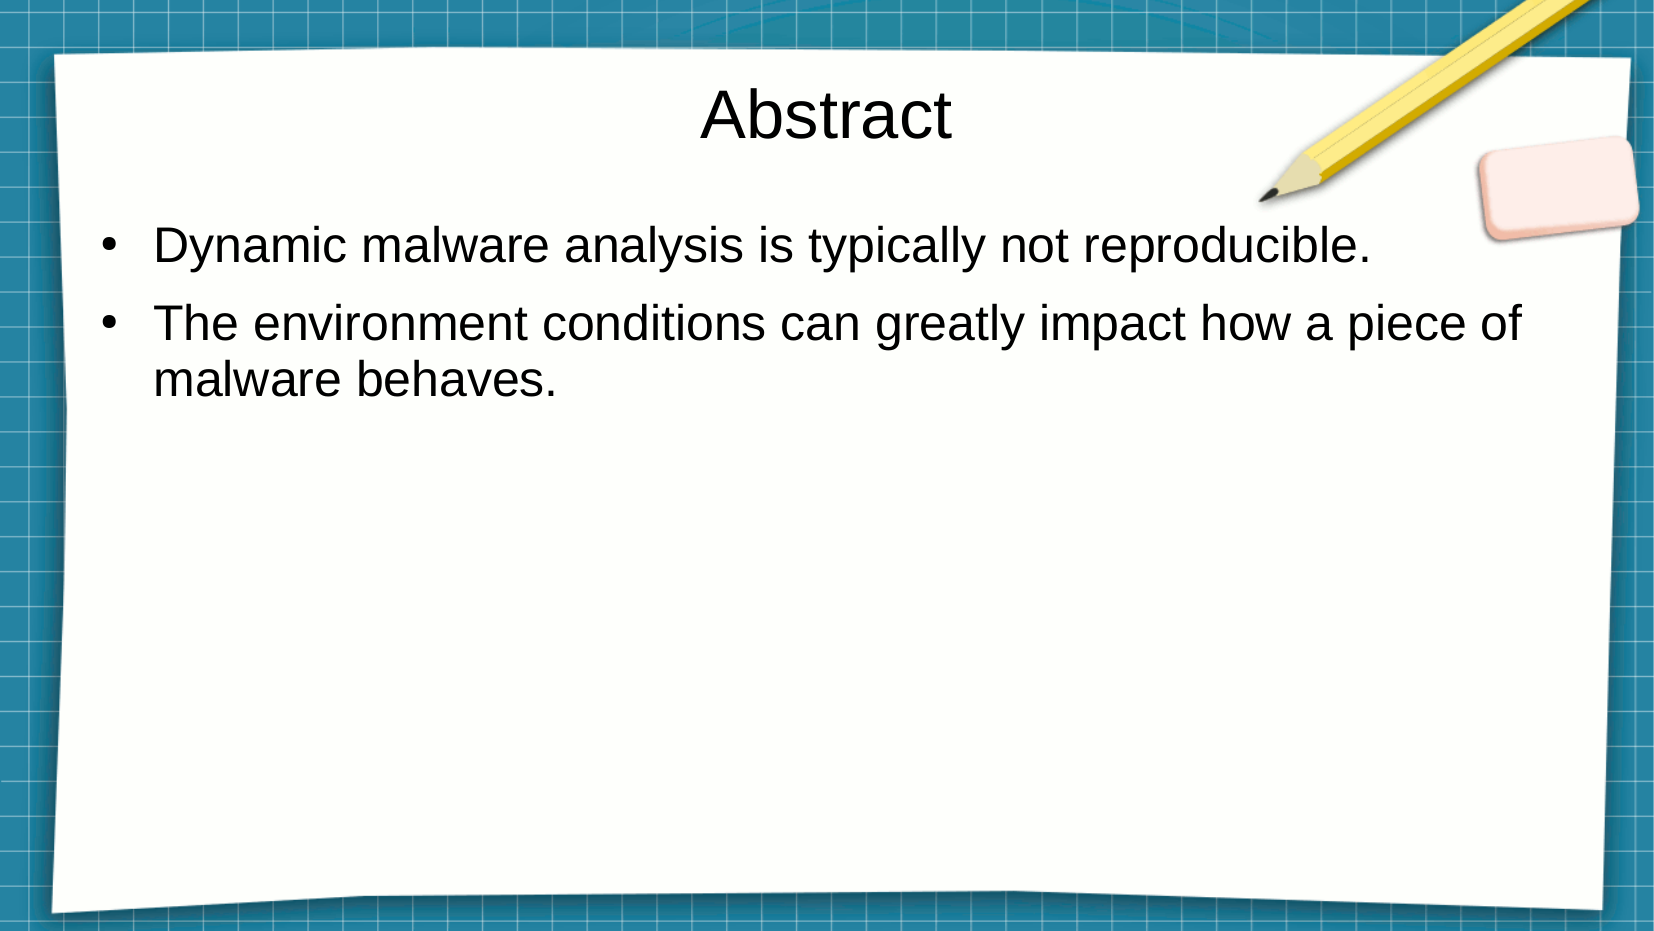

# Abstract
Dynamic malware analysis is typically not reproducible.
The environment conditions can greatly impact how a piece of malware behaves.